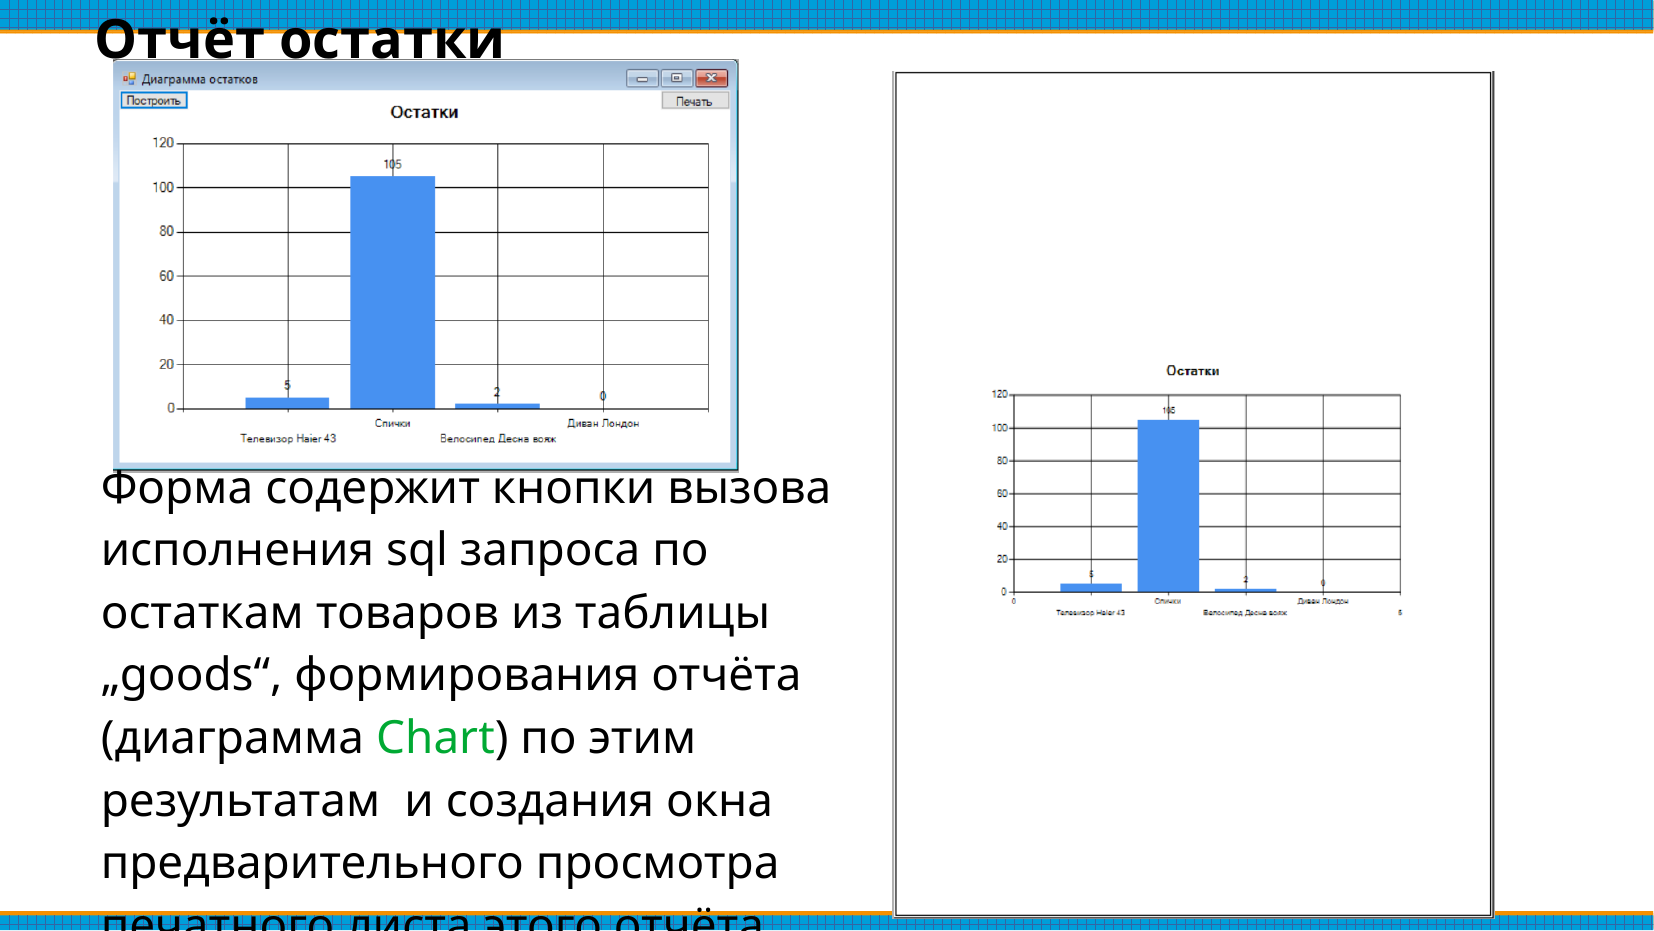

Отчёт остатки
#
Форма содержит кнопки вызова исполнения sql запроса по остаткам товаров из таблицы „goods“, формирования отчёта (диаграмма Chart) по этим результатам и создания окна предварительного просмотра печатного листа этого отчёта.